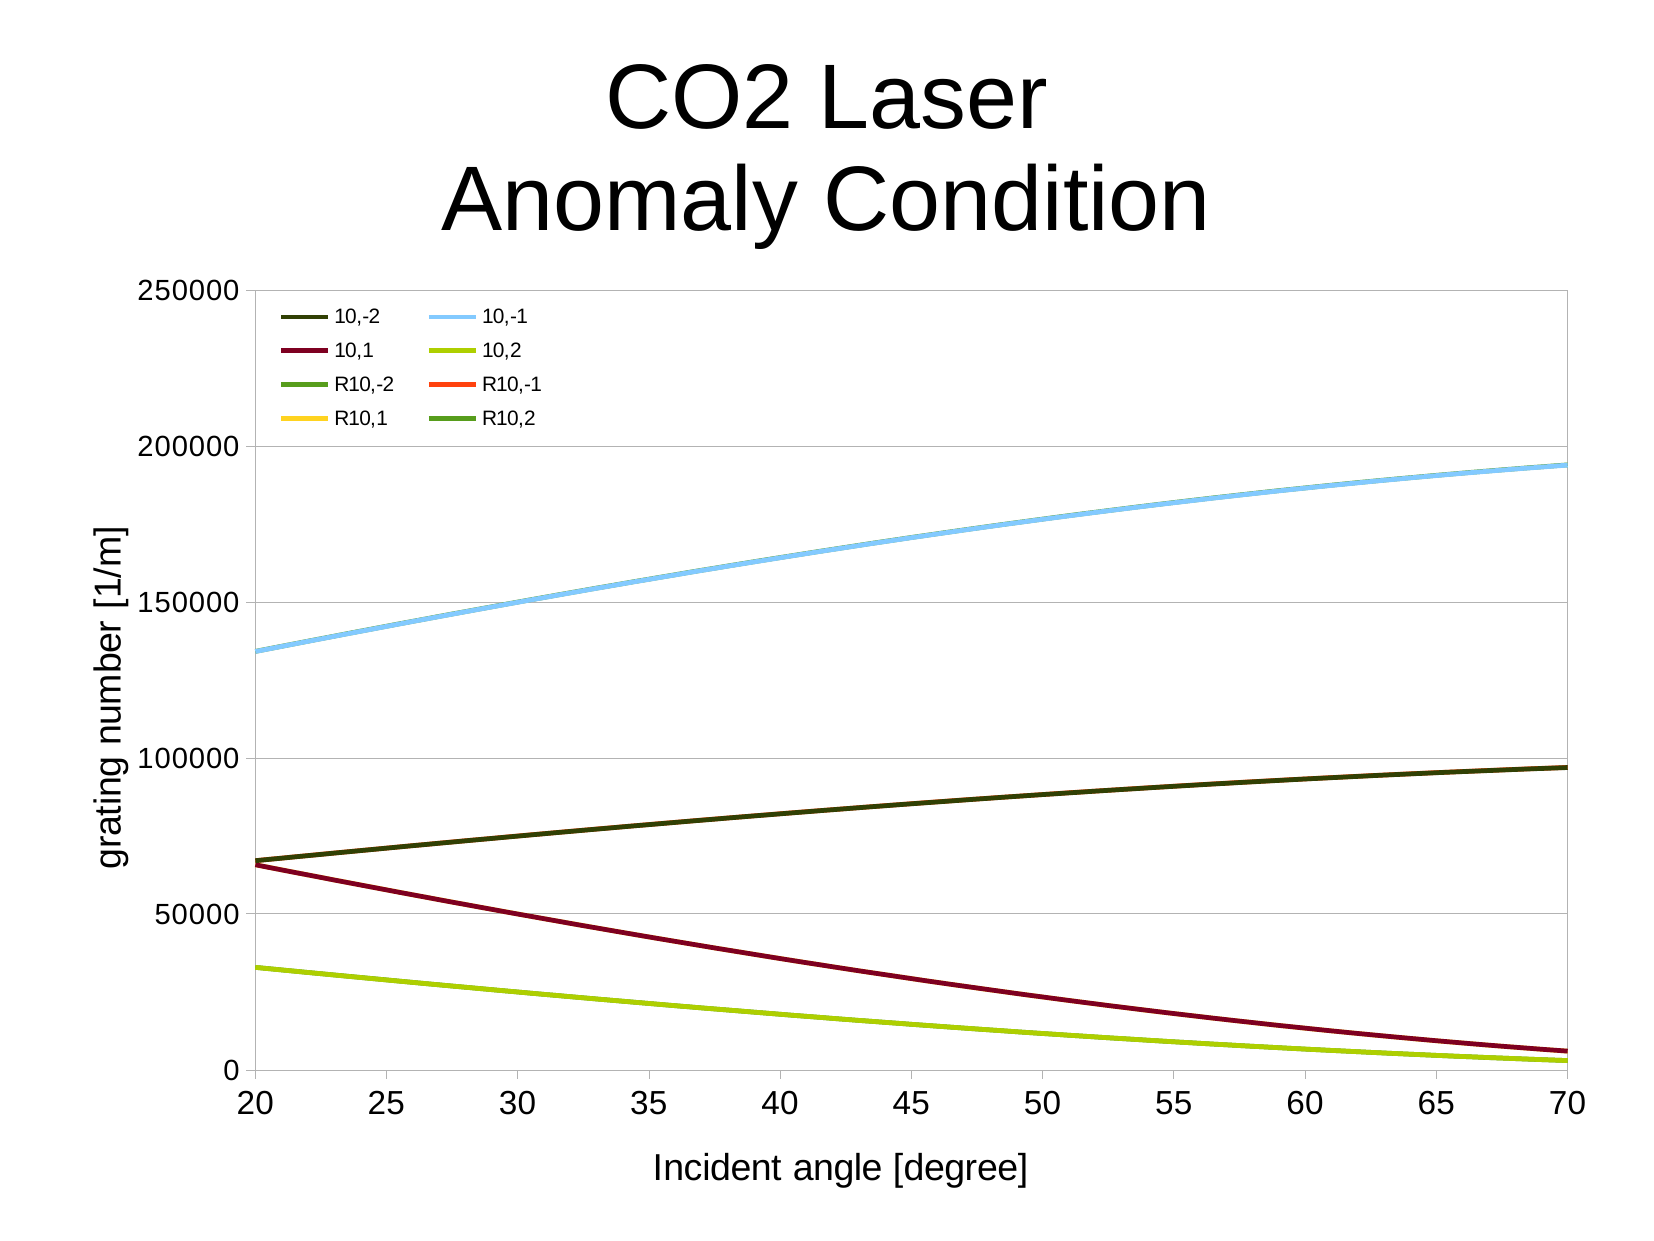

# CO2 Laser Anomaly Condition
### Chart
| Category | 10,-2 | 10,-1 | 10,1 | 10,2 | R10,-2 | R10,-1 | R10,1 | R10,2 |
|---|---|---|---|---|---|---|---|---|